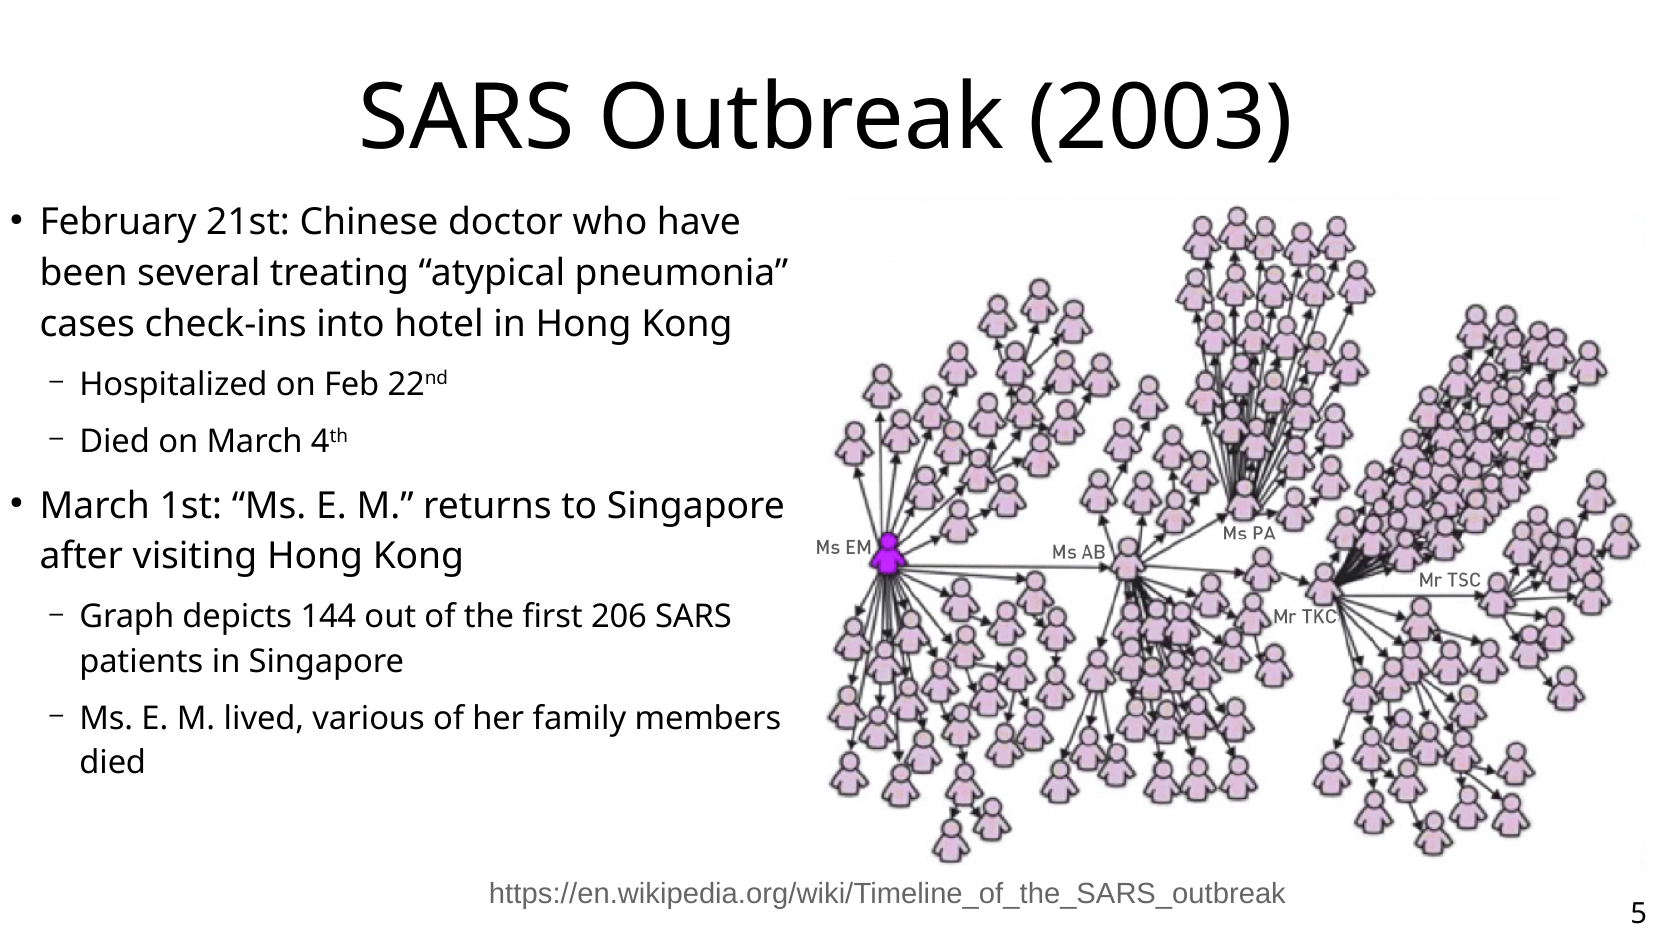

# SARS Outbreak (2003)
February 21st: Chinese doctor who have been several treating “atypical pneumonia” cases check-ins into hotel in Hong Kong
Hospitalized on Feb 22nd
Died on March 4th
March 1st: “Ms. E. M.” returns to Singapore after visiting Hong Kong
Graph depicts 144 out of the first 206 SARS patients in Singapore
Ms. E. M. lived, various of her family members died
https://en.wikipedia.org/wiki/Timeline_of_the_SARS_outbreak
5